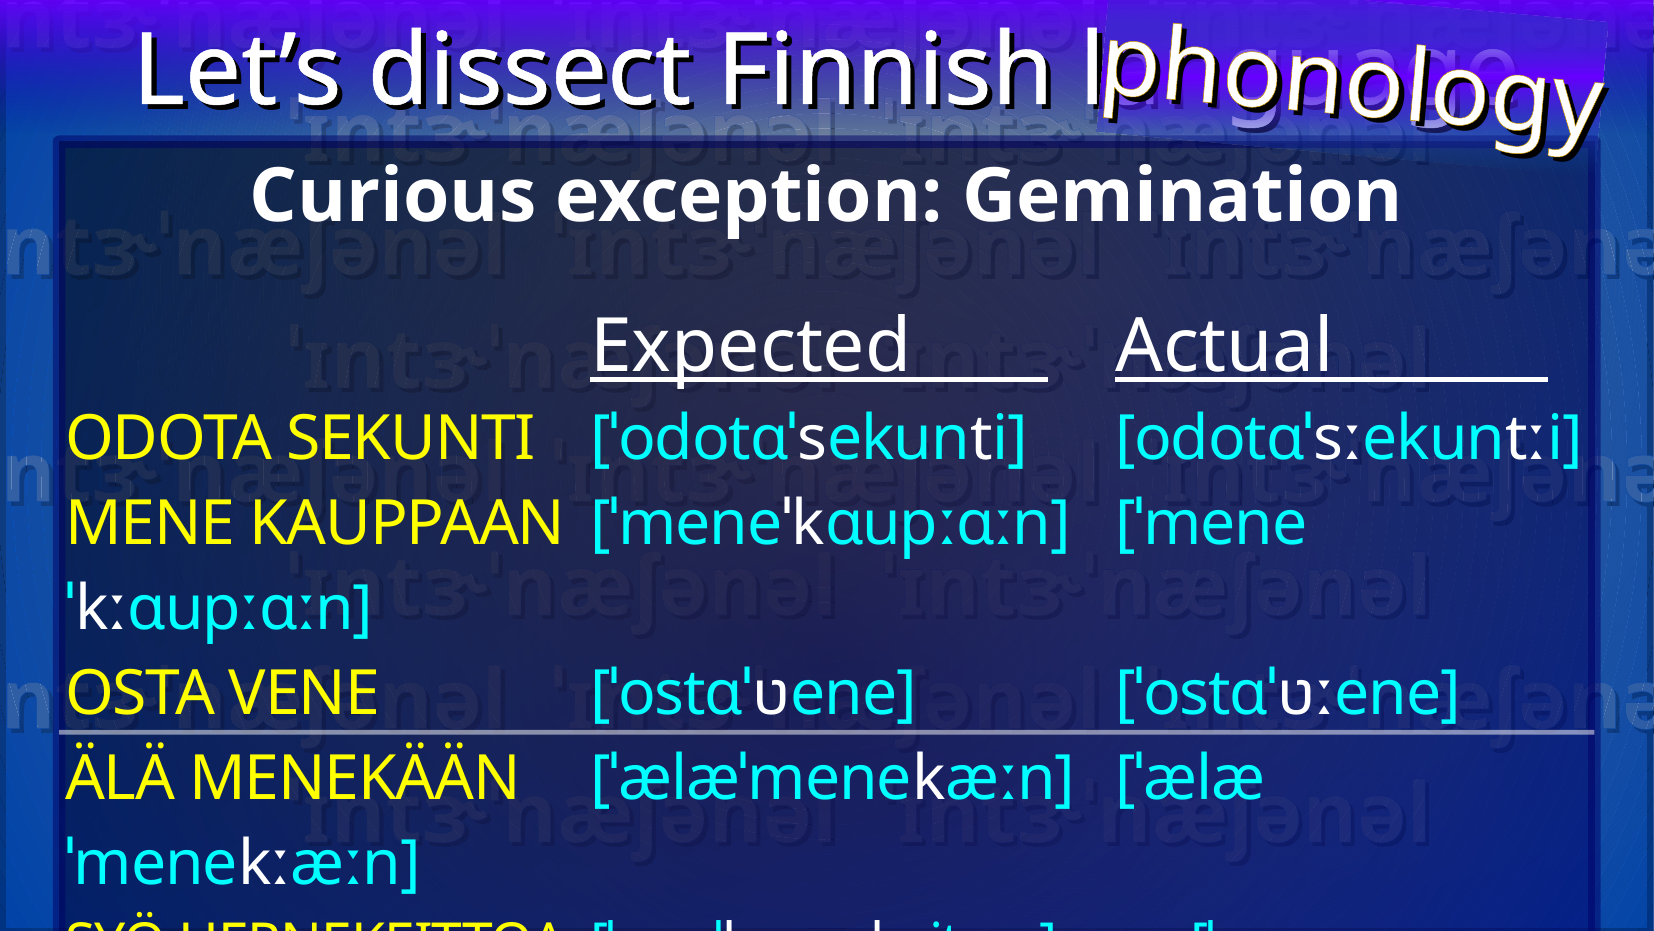

# Let’s dissect Finnish language
phonology
ˈɪntɝˈnæʃənəl ˈɪntɝˈnæʃənəl ˈɪntɝˈnæʃənəl
 ˈɪntɝˈnæʃənəl ˈɪntɝˈnæʃənəl
ˈɪntɝˈnæʃənəl ˈɪntɝˈnæʃənəl ˈɪntɝˈnæʃənəl
 ˈɪntɝˈnæʃənəl ˈɪntɝˈnæʃənəl
ˈɪntɝˈnæʃənəl ˈɪntɝˈnæʃənəl ˈɪntɝˈnæʃənəl
 ˈɪntɝˈnæʃənəl ˈɪntɝˈnæʃənəl
ˈɪntɝˈnæʃənəl ˈɪntɝˈnæʃənəl ˈɪntɝˈnæʃənəl
 ˈɪntɝˈnæʃənəl ˈɪntɝˈnæʃənəl
Curious exception: Gemination
							Expected 	Actual
ODOTA SEKUNTI	[ˈodotɑˈsekunti]		[odotɑˈsːekuntːi]
MENE KAUPPAAN	[ˈmeneˈkɑupːɑːn]	[ˈmeneˈkːɑupːɑːn]
OSTA VENE			[ˈostɑˈʋene]			[ˈostɑˈʋːene]
ÄLÄ MENEKÄÄN	[ˈælæˈmenekæːn]	[ˈælæˈmenekːæːn]
SYÖ HERNEKEITTOA	[ˈsyœˈhernekeitːoɑ]		[ˈsyœˈhːernekːeitːoɑ]
“Wait a second. Go to a shop. Buy a boat. Nevermind don’t go. Eat pea soup.”